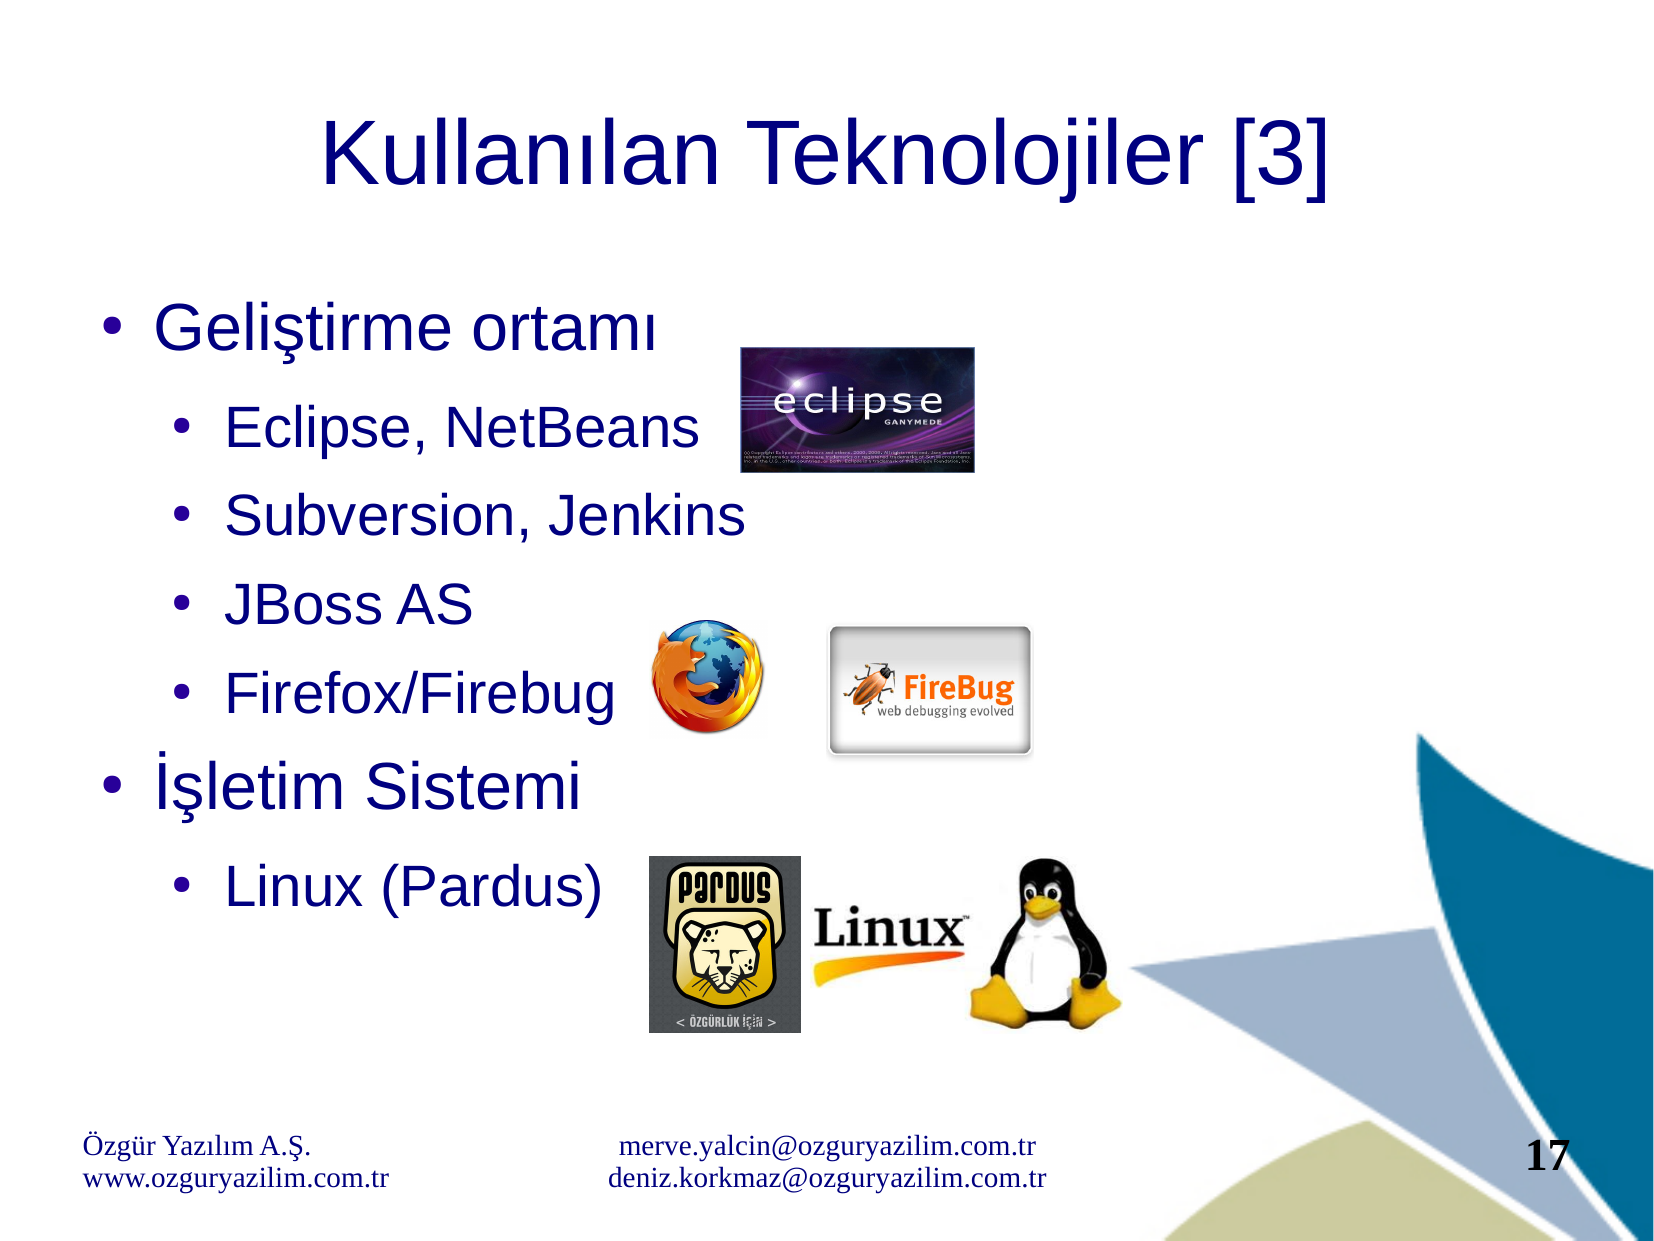

# Kullanılan Teknolojiler [3]
Geliştirme ortamı
Eclipse, NetBeans
Subversion, Jenkins
JBoss AS
Firefox/Firebug
İşletim Sistemi
Linux (Pardus)
17